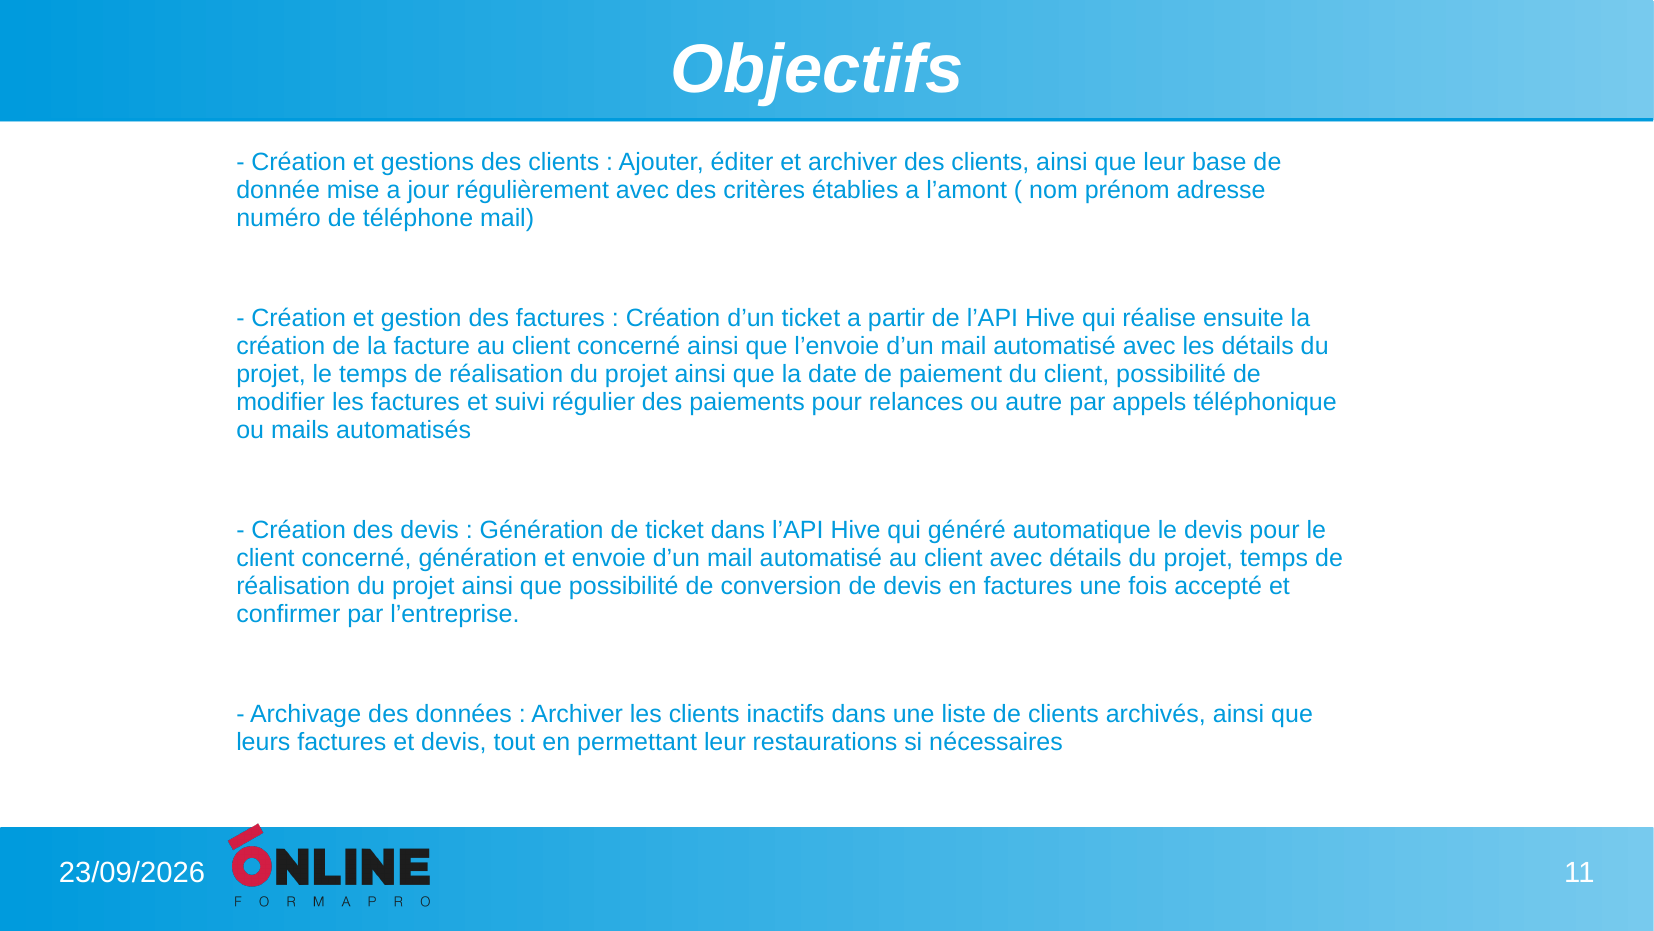

# Objectifs
- Création et gestions des clients : Ajouter, éditer et archiver des clients, ainsi que leur base de donnée mise a jour régulièrement avec des critères établies a l’amont ( nom prénom adresse numéro de téléphone mail)
- Création et gestion des factures : Création d’un ticket a partir de l’API Hive qui réalise ensuite la création de la facture au client concerné ainsi que l’envoie d’un mail automatisé avec les détails du projet, le temps de réalisation du projet ainsi que la date de paiement du client, possibilité de modifier les factures et suivi régulier des paiements pour relances ou autre par appels téléphonique ou mails automatisés
- Création des devis : Génération de ticket dans l’API Hive qui généré automatique le devis pour le client concerné, génération et envoie d’un mail automatisé au client avec détails du projet, temps de réalisation du projet ainsi que possibilité de conversion de devis en factures une fois accepté et confirmer par l’entreprise.
- Archivage des données : Archiver les clients inactifs dans une liste de clients archivés, ainsi que leurs factures et devis, tout en permettant leur restaurations si nécessaires
11